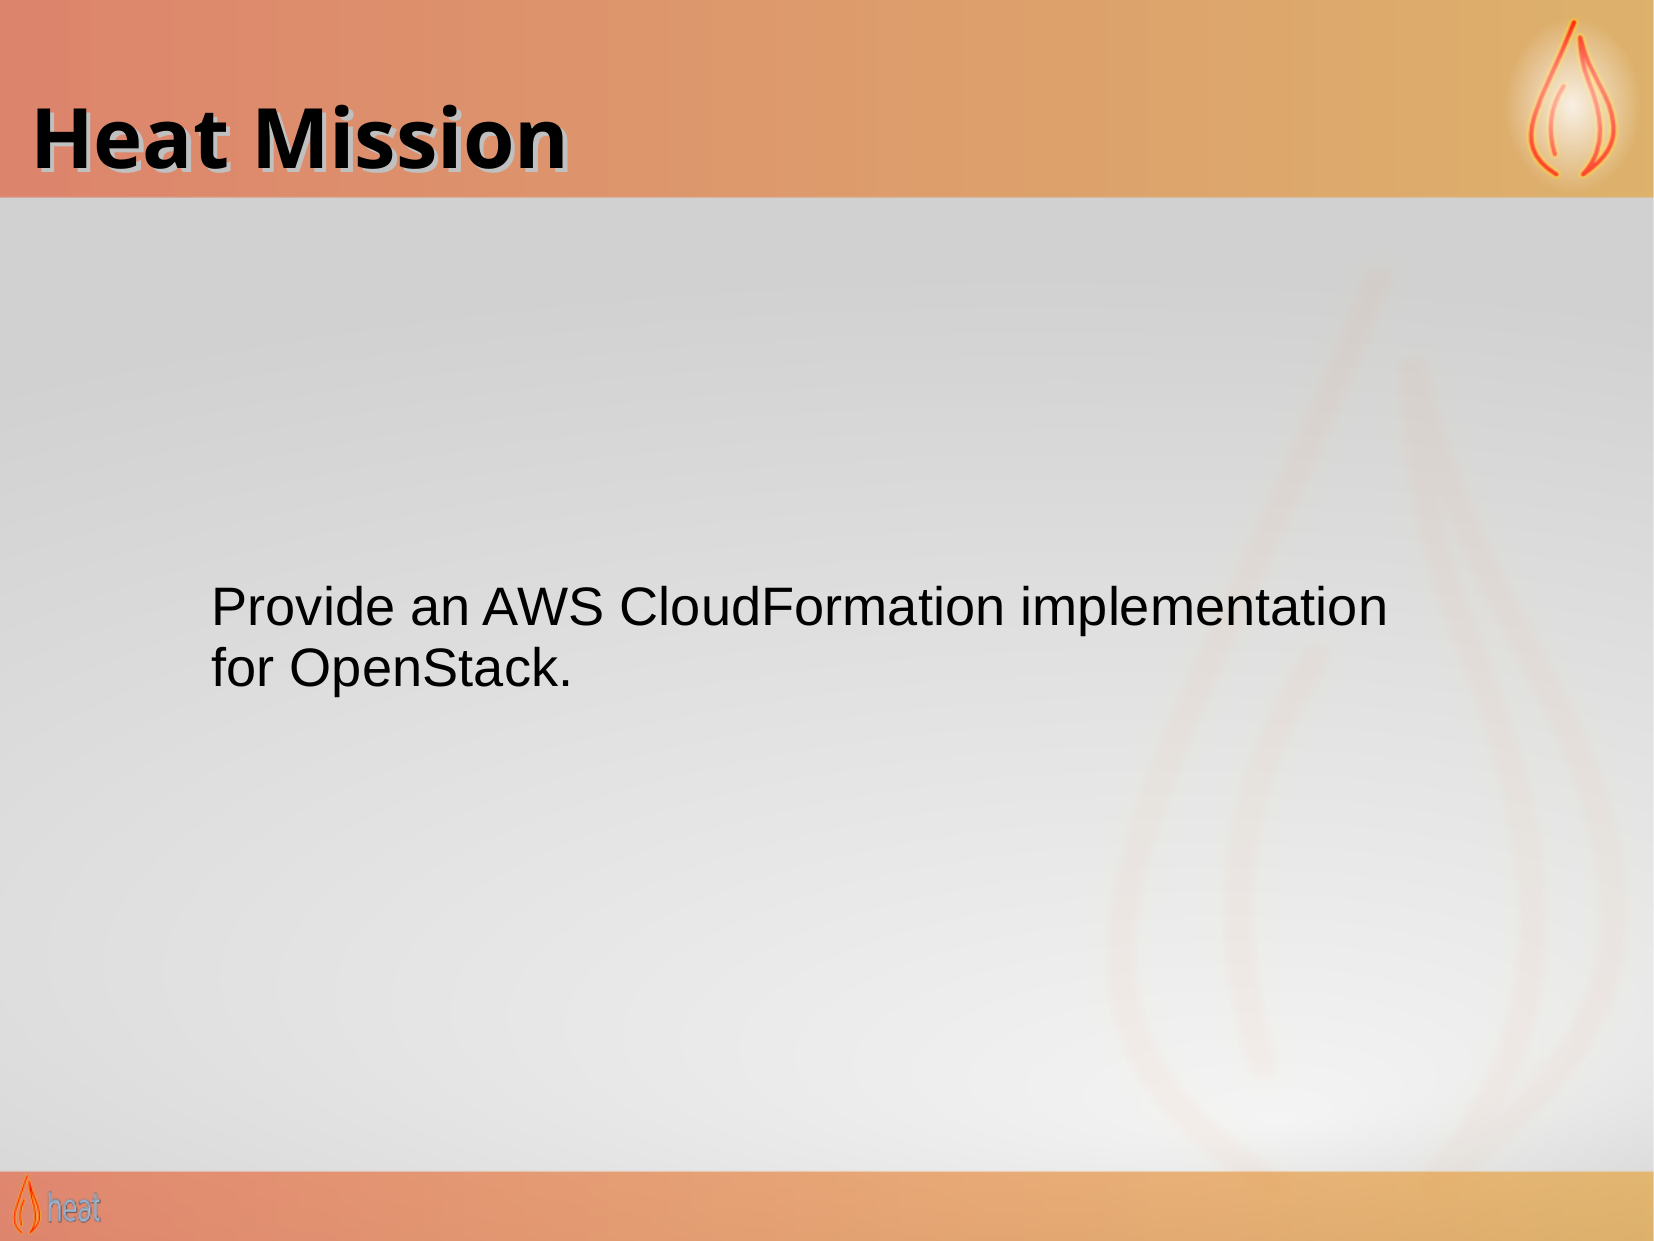

# Heat Mission
Provide an AWS CloudFormation implementation
for OpenStack.